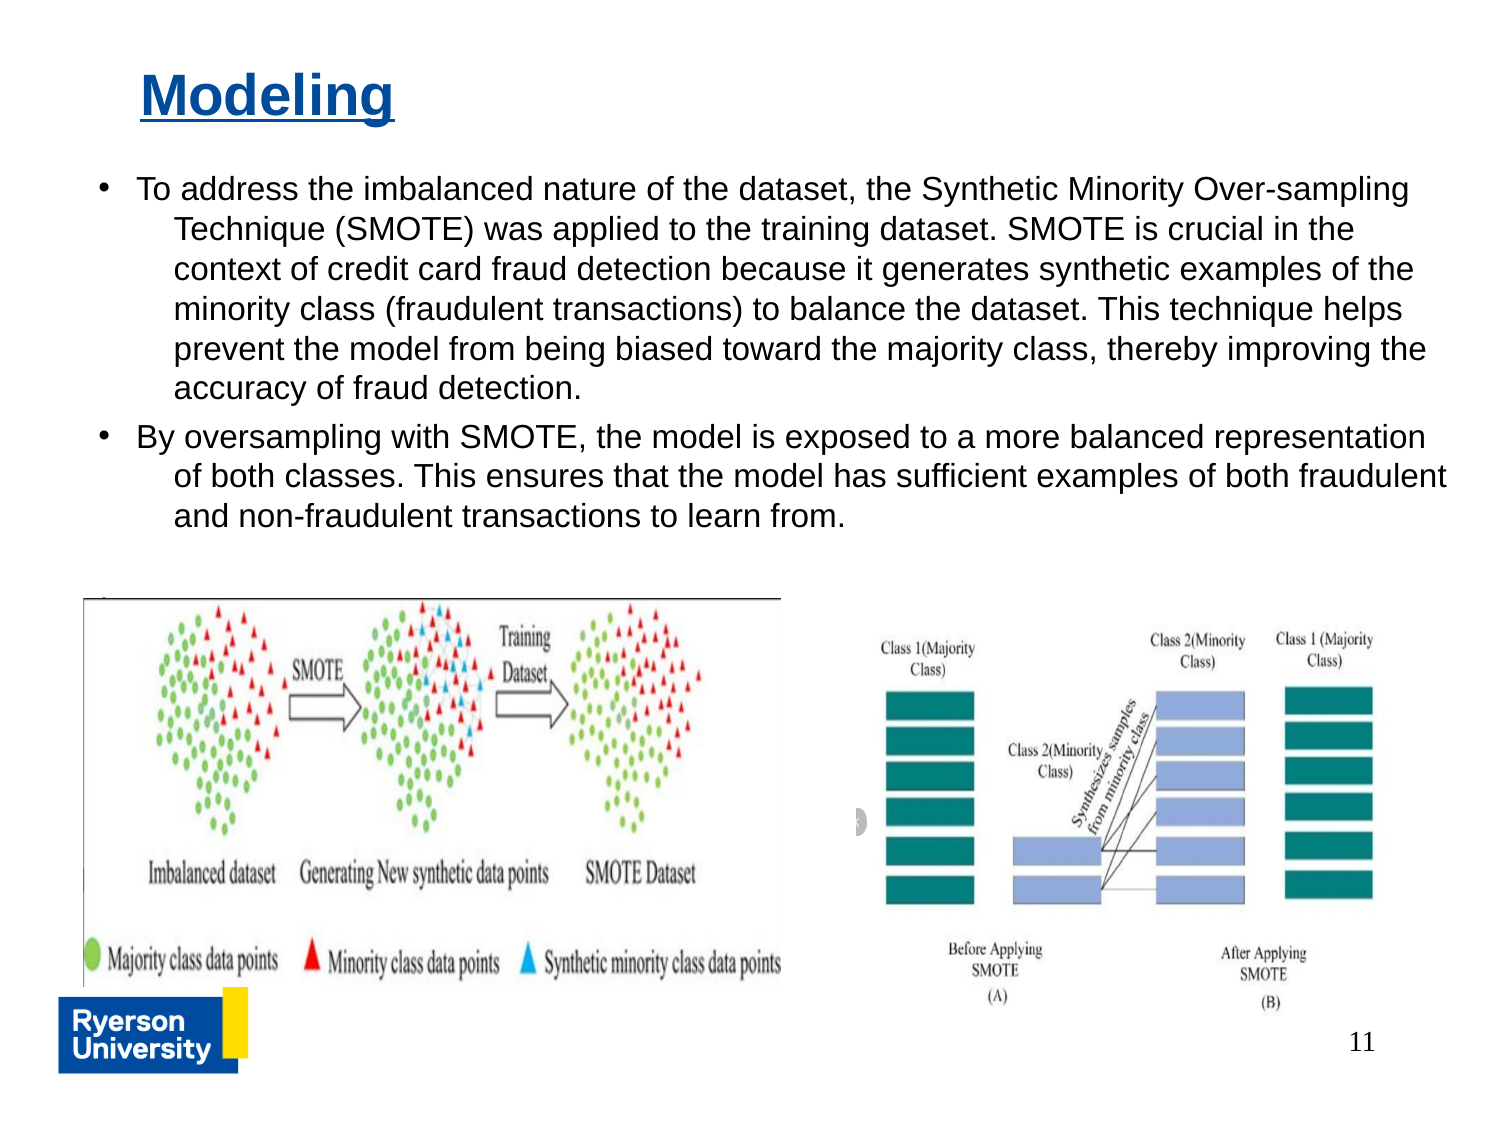

# Modeling
To address the imbalanced nature of the dataset, the Synthetic Minority Over-sampling Technique (SMOTE) was applied to the training dataset. SMOTE is crucial in the context of credit card fraud detection because it generates synthetic examples of the minority class (fraudulent transactions) to balance the dataset. This technique helps prevent the model from being biased toward the majority class, thereby improving the accuracy of fraud detection.
By oversampling with SMOTE, the model is exposed to a more balanced representation of both classes. This ensures that the model has sufficient examples of both fraudulent and non-fraudulent transactions to learn from.